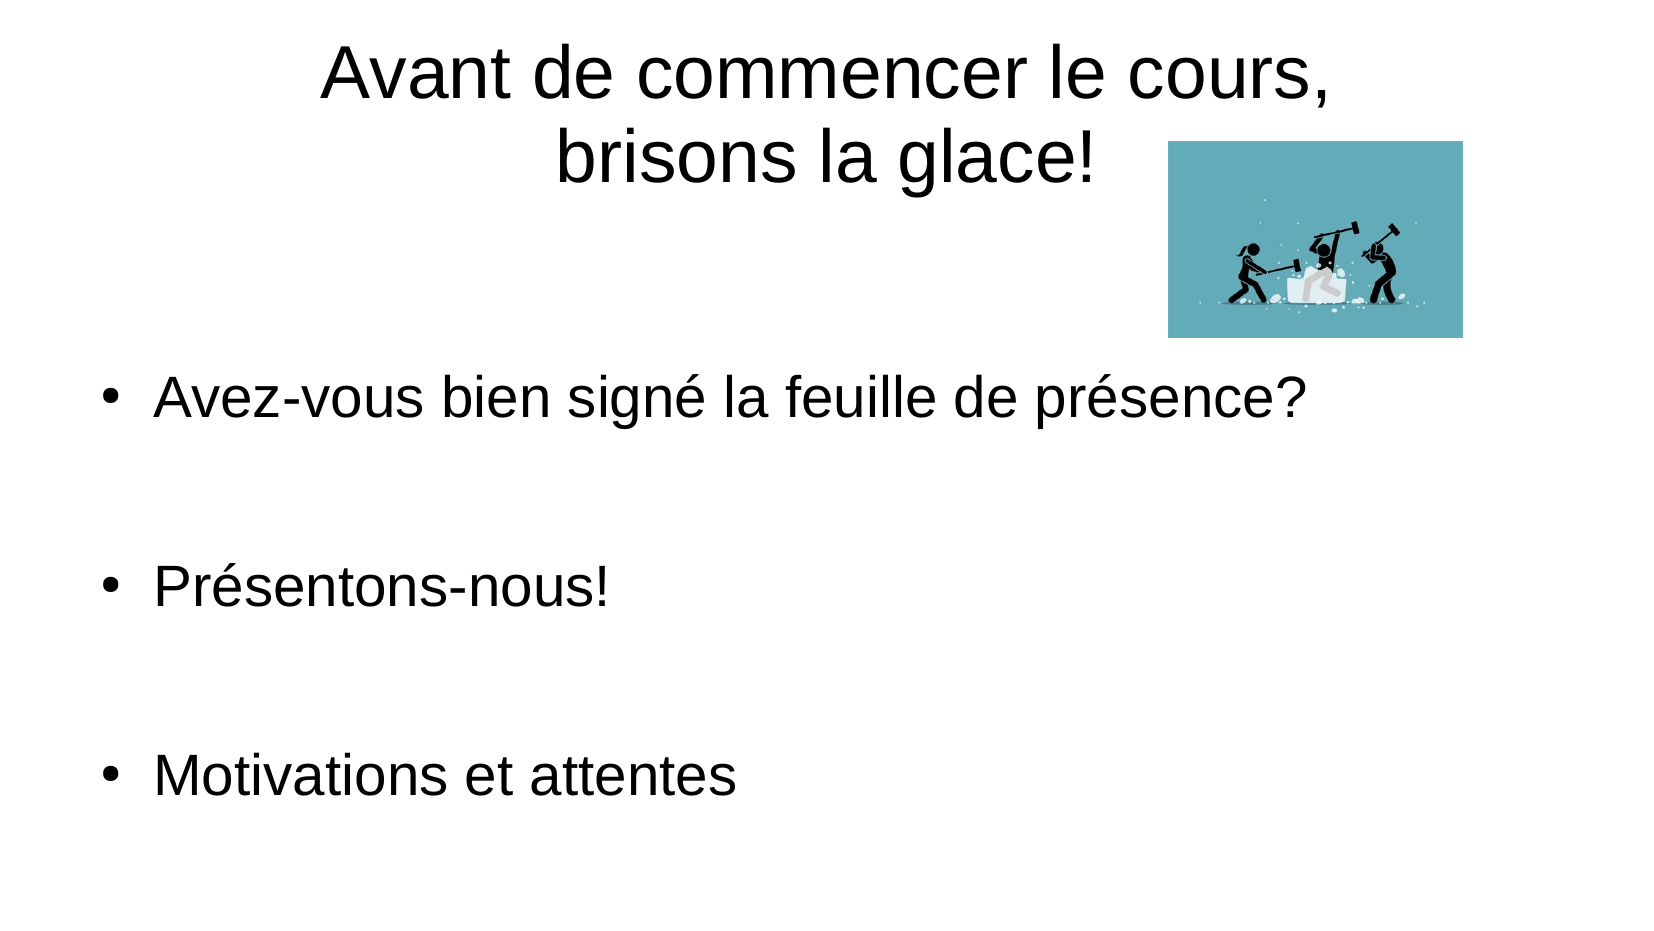

# Avant de commencer le cours, brisons la glace!
Avez-vous bien signé la feuille de présence?
Présentons-nous!
Motivations et attentes